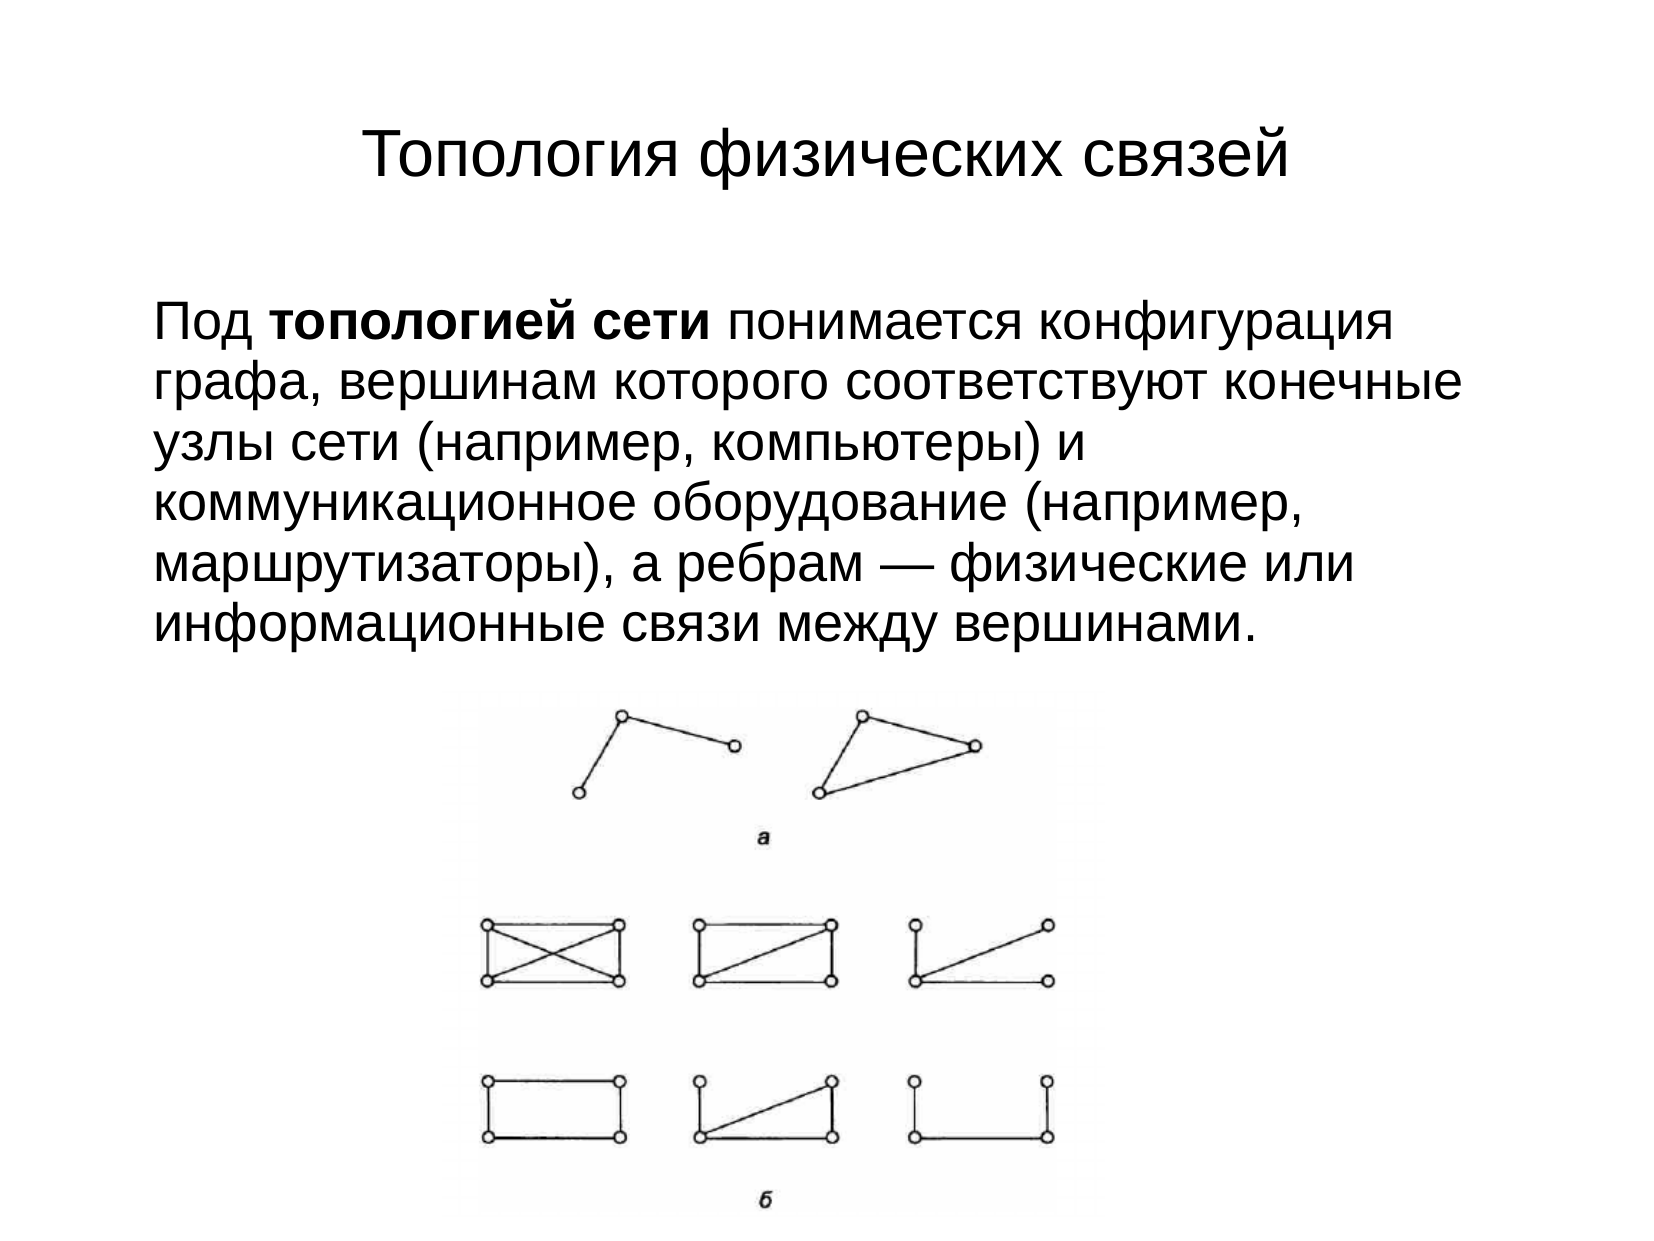

# Топология физических связей
Под топологией сети понимается конфигурация графа, вершинам которого соответствуют конечные узлы сети (например, компьютеры) и коммуникационное оборудование (например, маршрутизаторы), а ребрам — физические или информационные связи между вершинами.